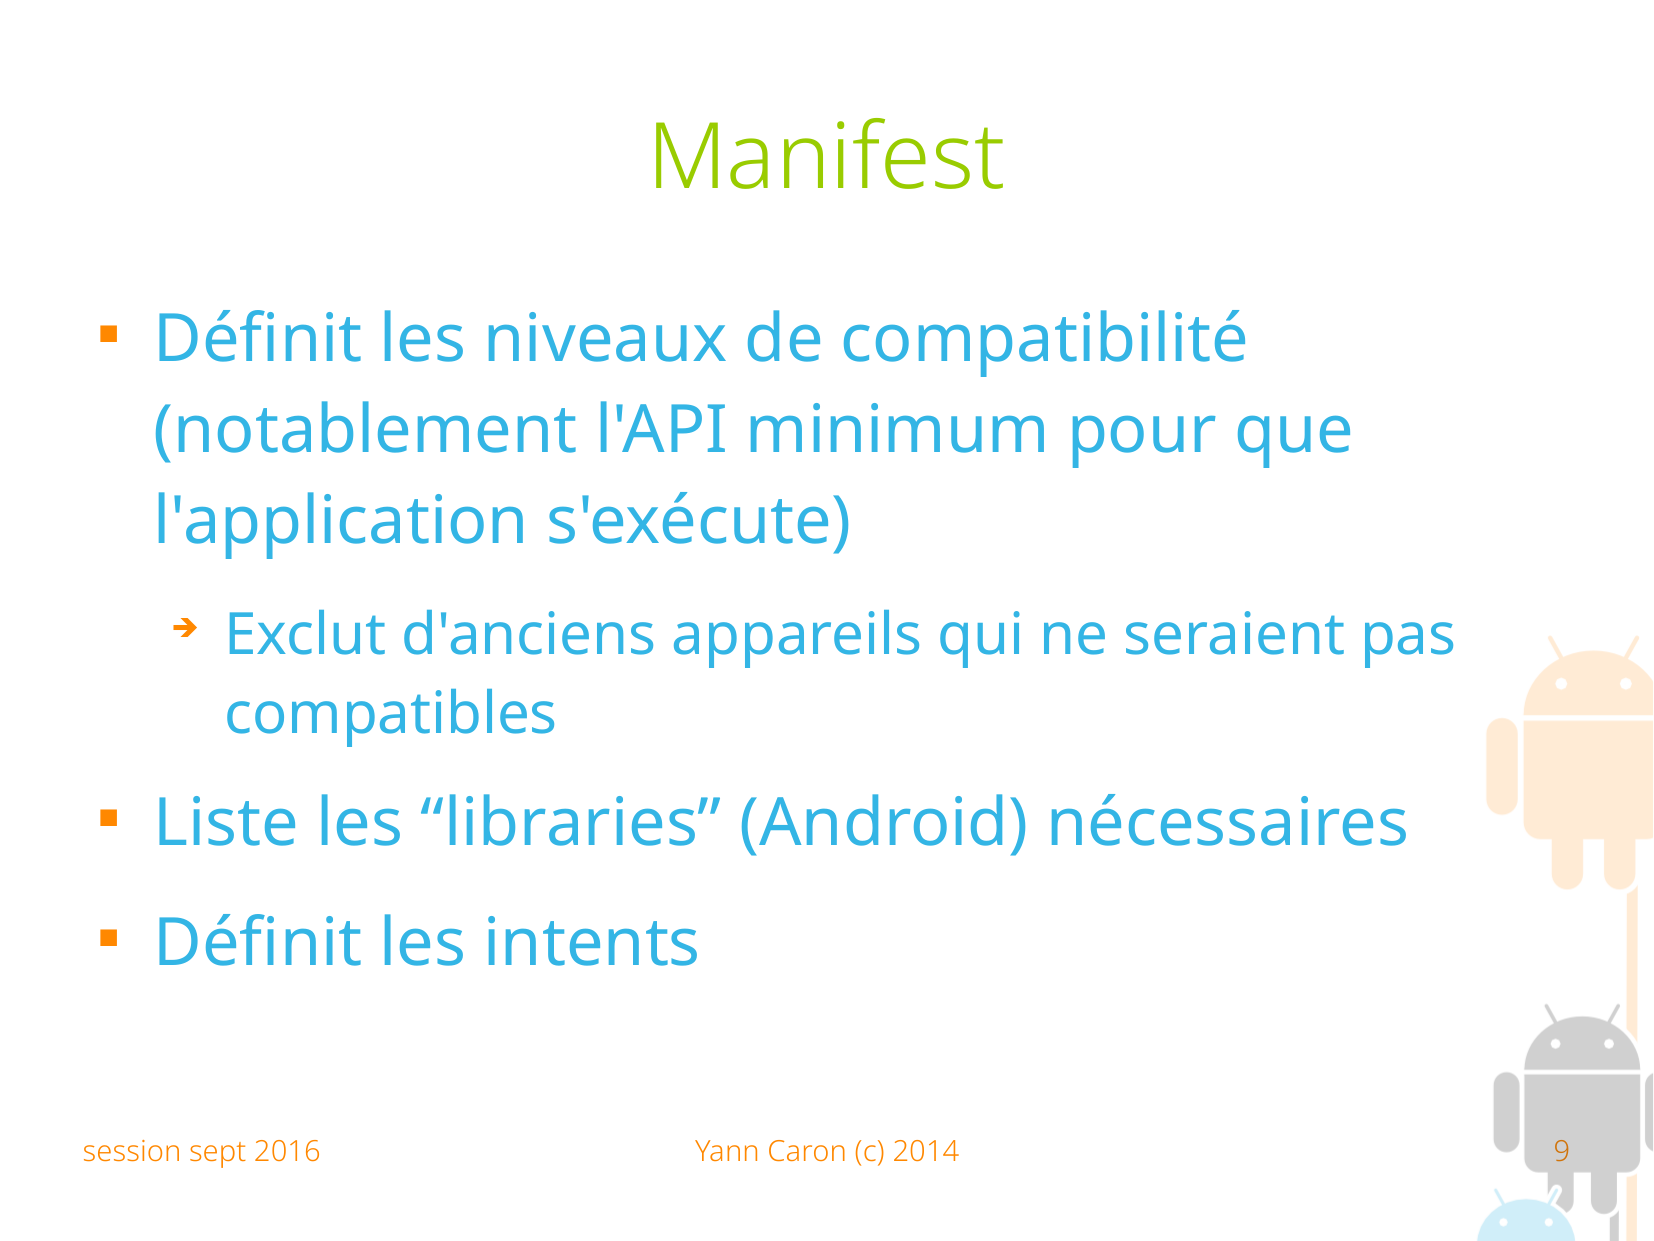

# Manifest
Définit les niveaux de compatibilité (notablement l'API minimum pour que l'application s'exécute)
Exclut d'anciens appareils qui ne seraient pas compatibles
Liste les “libraries” (Android) nécessaires
Définit les intents
session sept 2016
Yann Caron (c) 2014
9